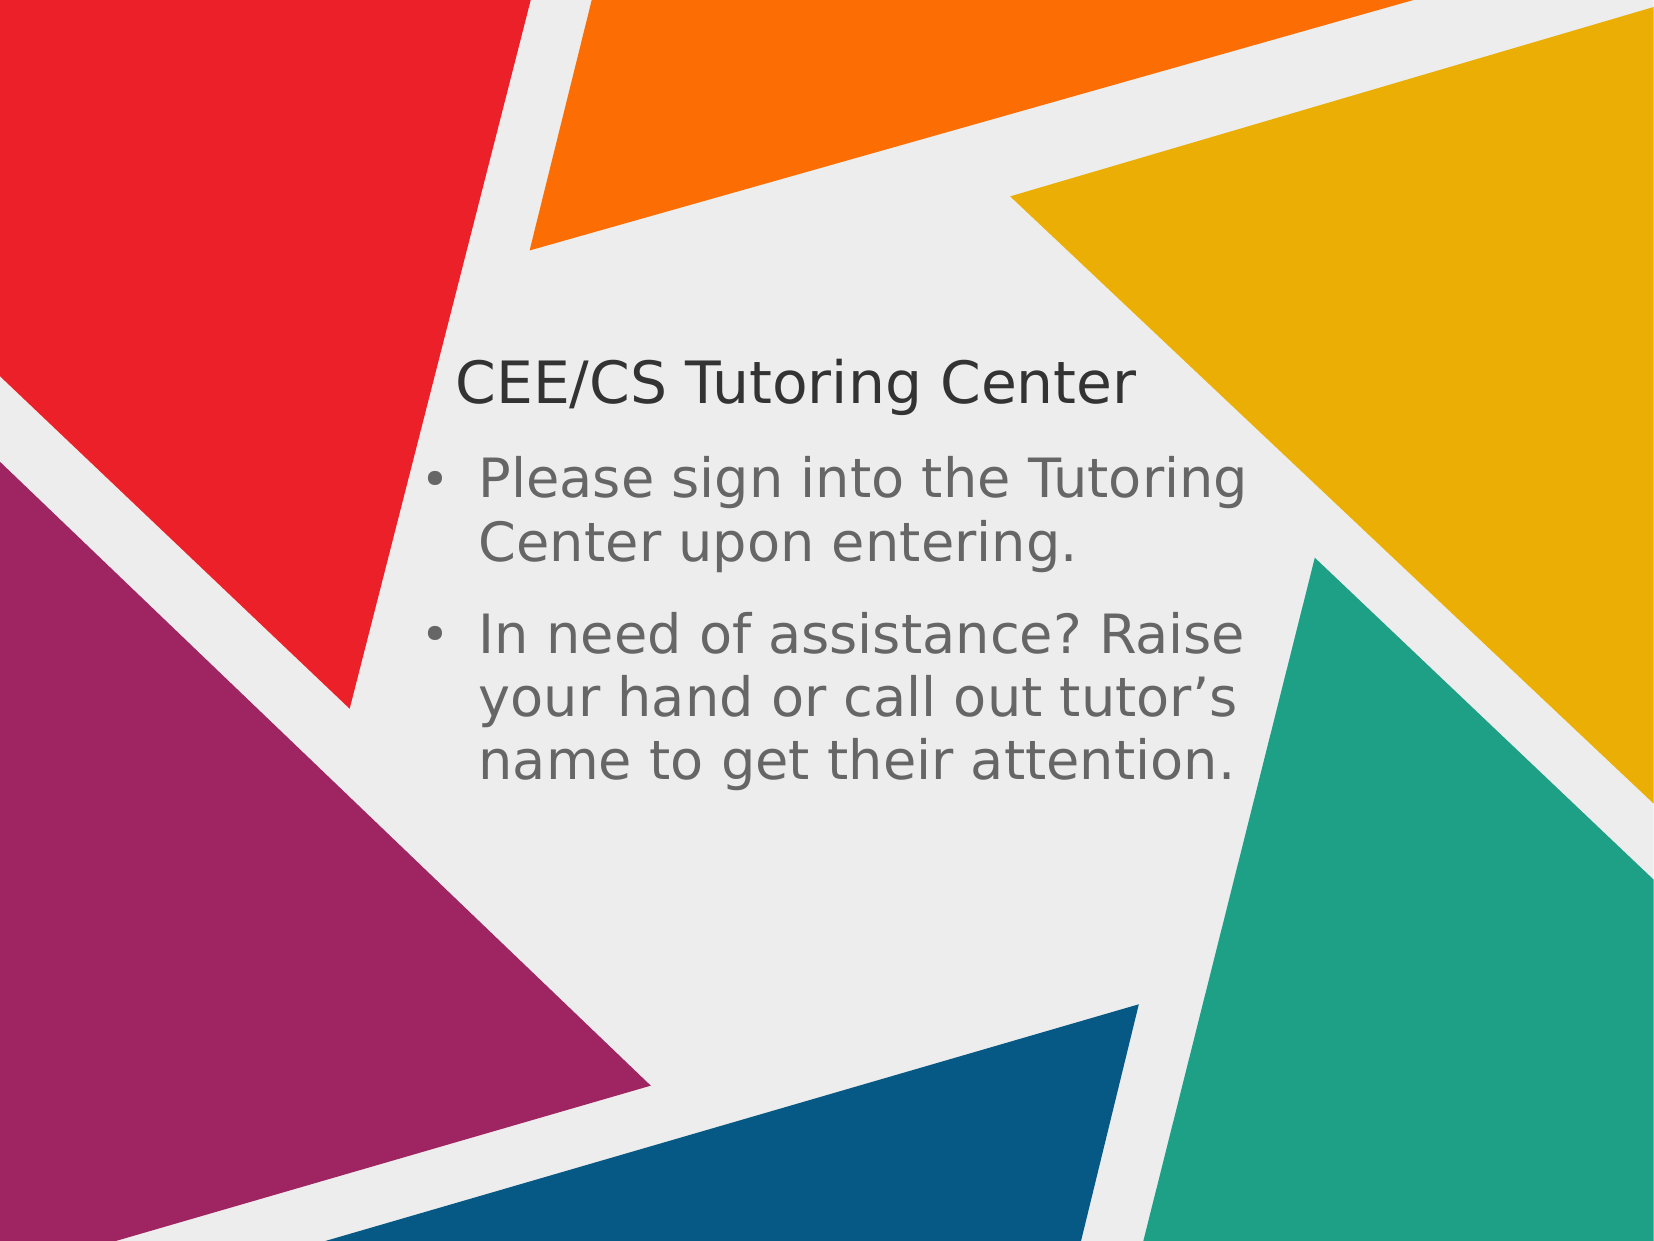

# CEE/CS Tutoring Center
Please sign into the Tutoring Center upon entering.
In need of assistance? Raise your hand or call out tutor’s name to get their attention.